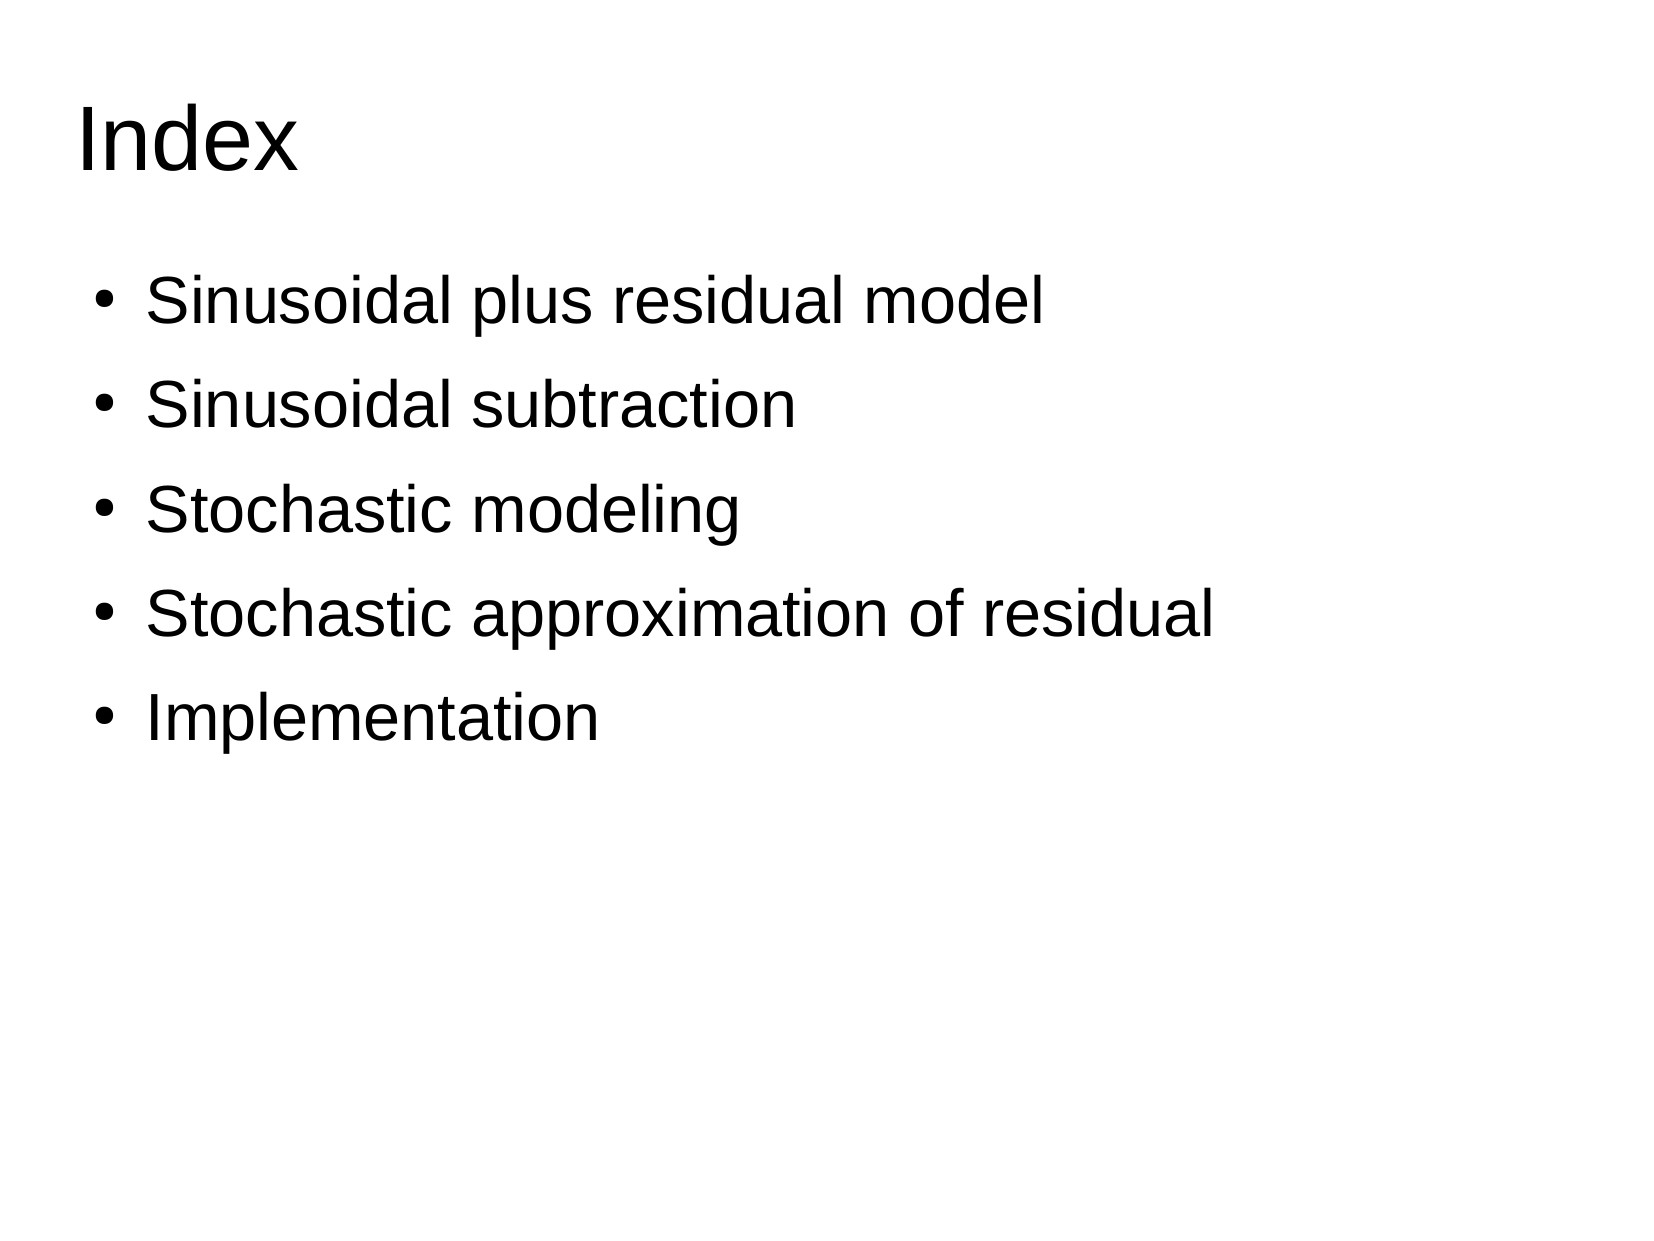

# Index
Sinusoidal plus residual model
Sinusoidal subtraction
Stochastic modeling
Stochastic approximation of residual
Implementation